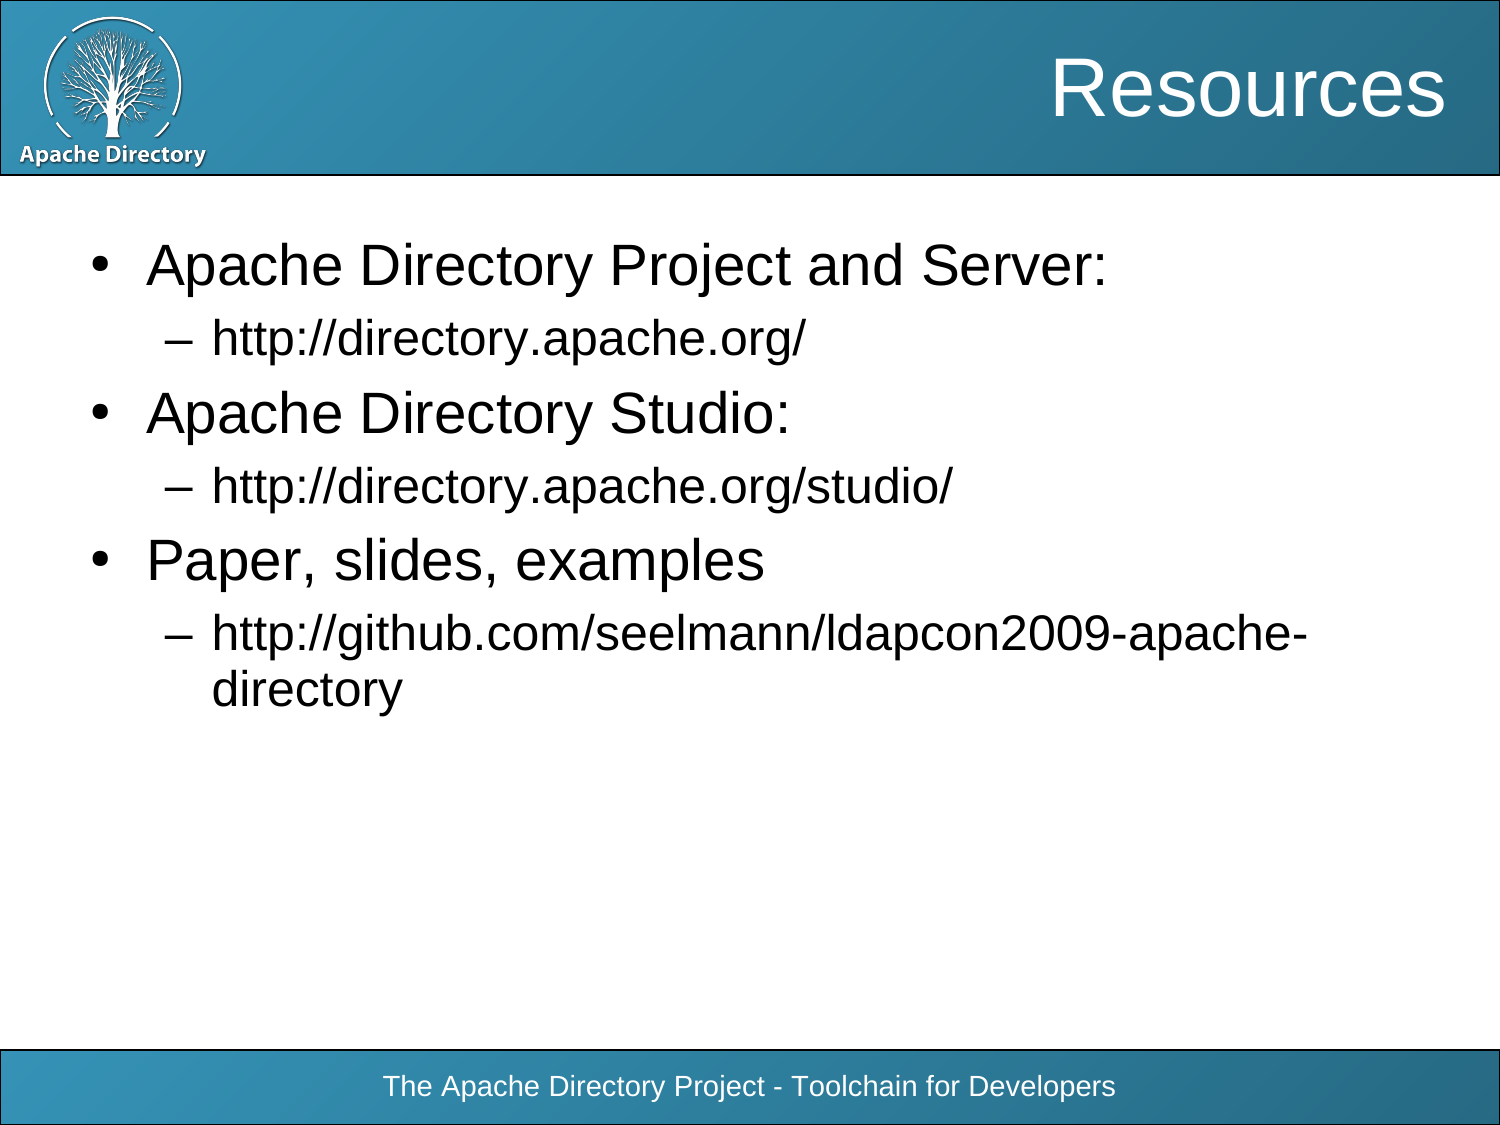

# Resources
Apache Directory Project and Server:
http://directory.apache.org/
Apache Directory Studio:
http://directory.apache.org/studio/
Paper, slides, examples
http://github.com/seelmann/ldapcon2009-apache-directory